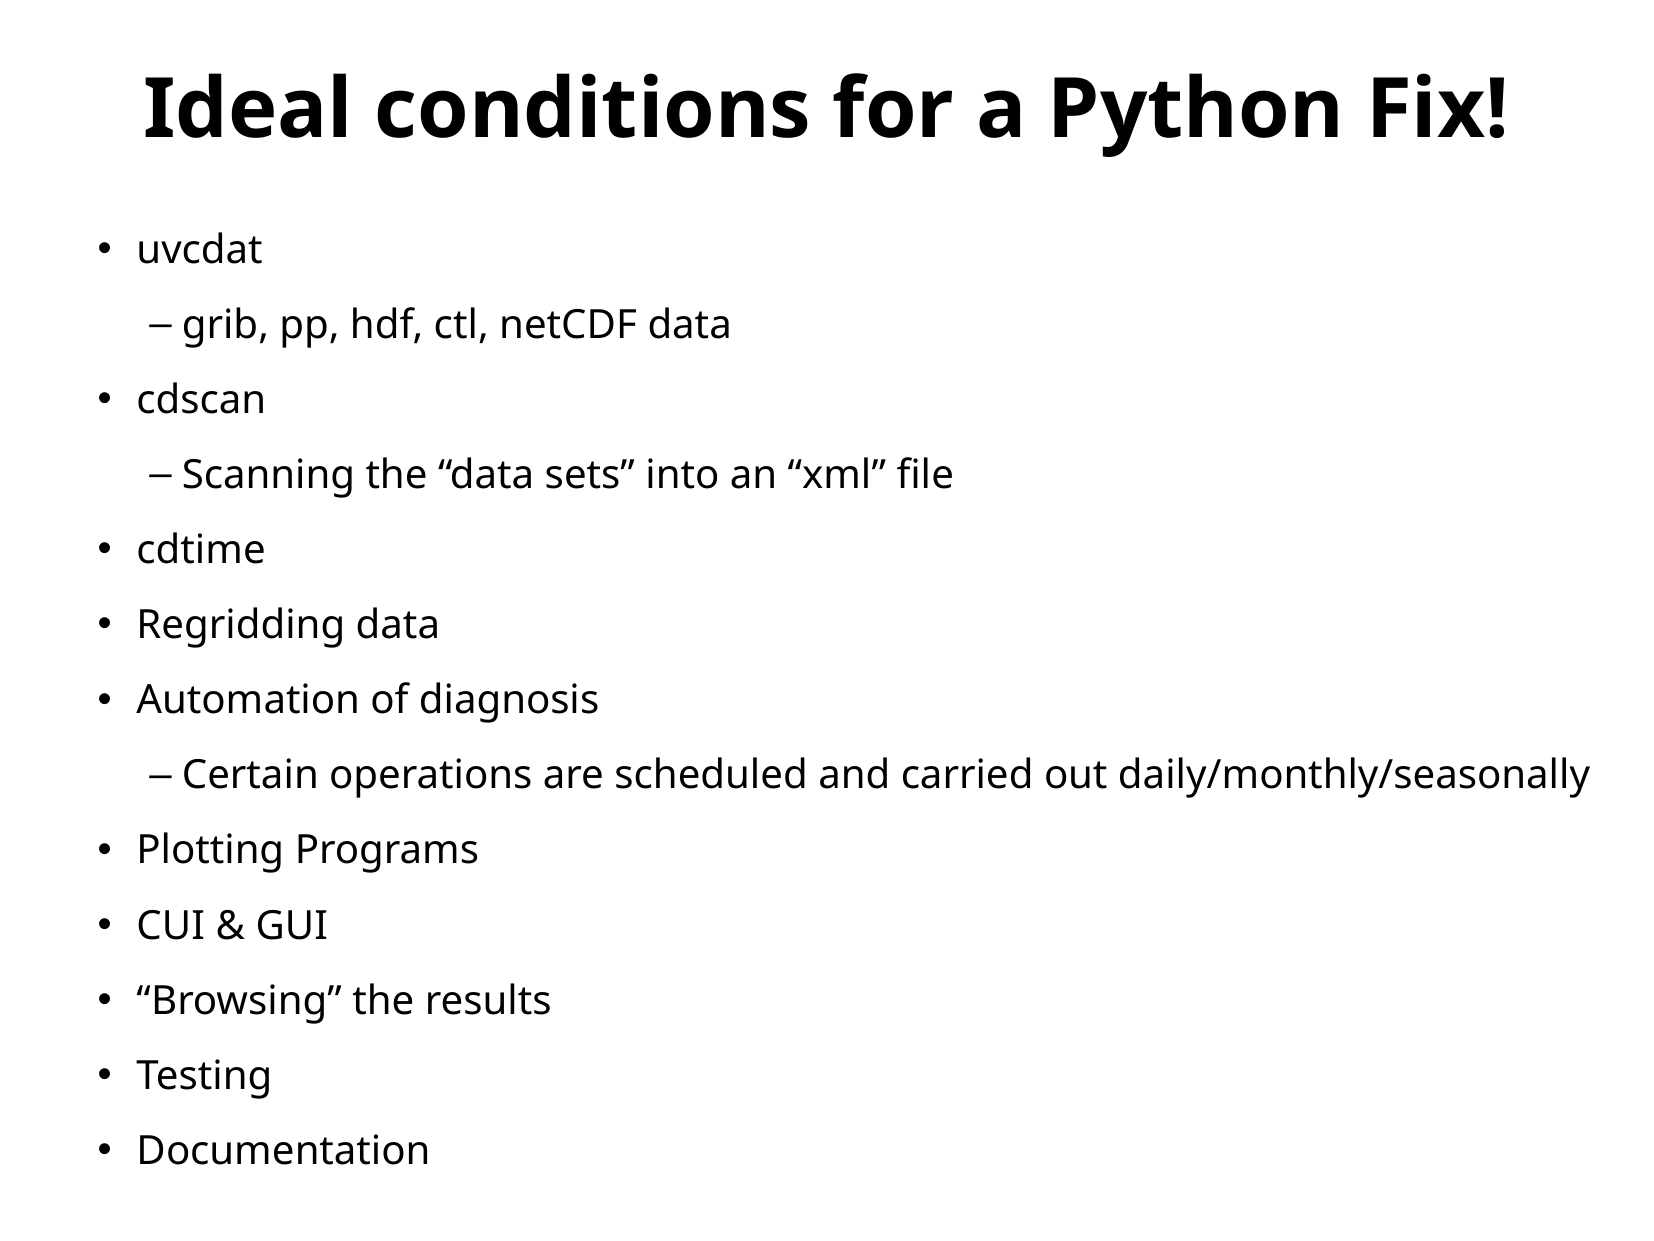

# Ideal conditions for a Python Fix!
uvcdat
grib, pp, hdf, ctl, netCDF data
cdscan
Scanning the “data sets” into an “xml” file
cdtime
Regridding data
Automation of diagnosis
Certain operations are scheduled and carried out daily/monthly/seasonally
Plotting Programs
CUI & GUI
“Browsing” the results
Testing
Documentation